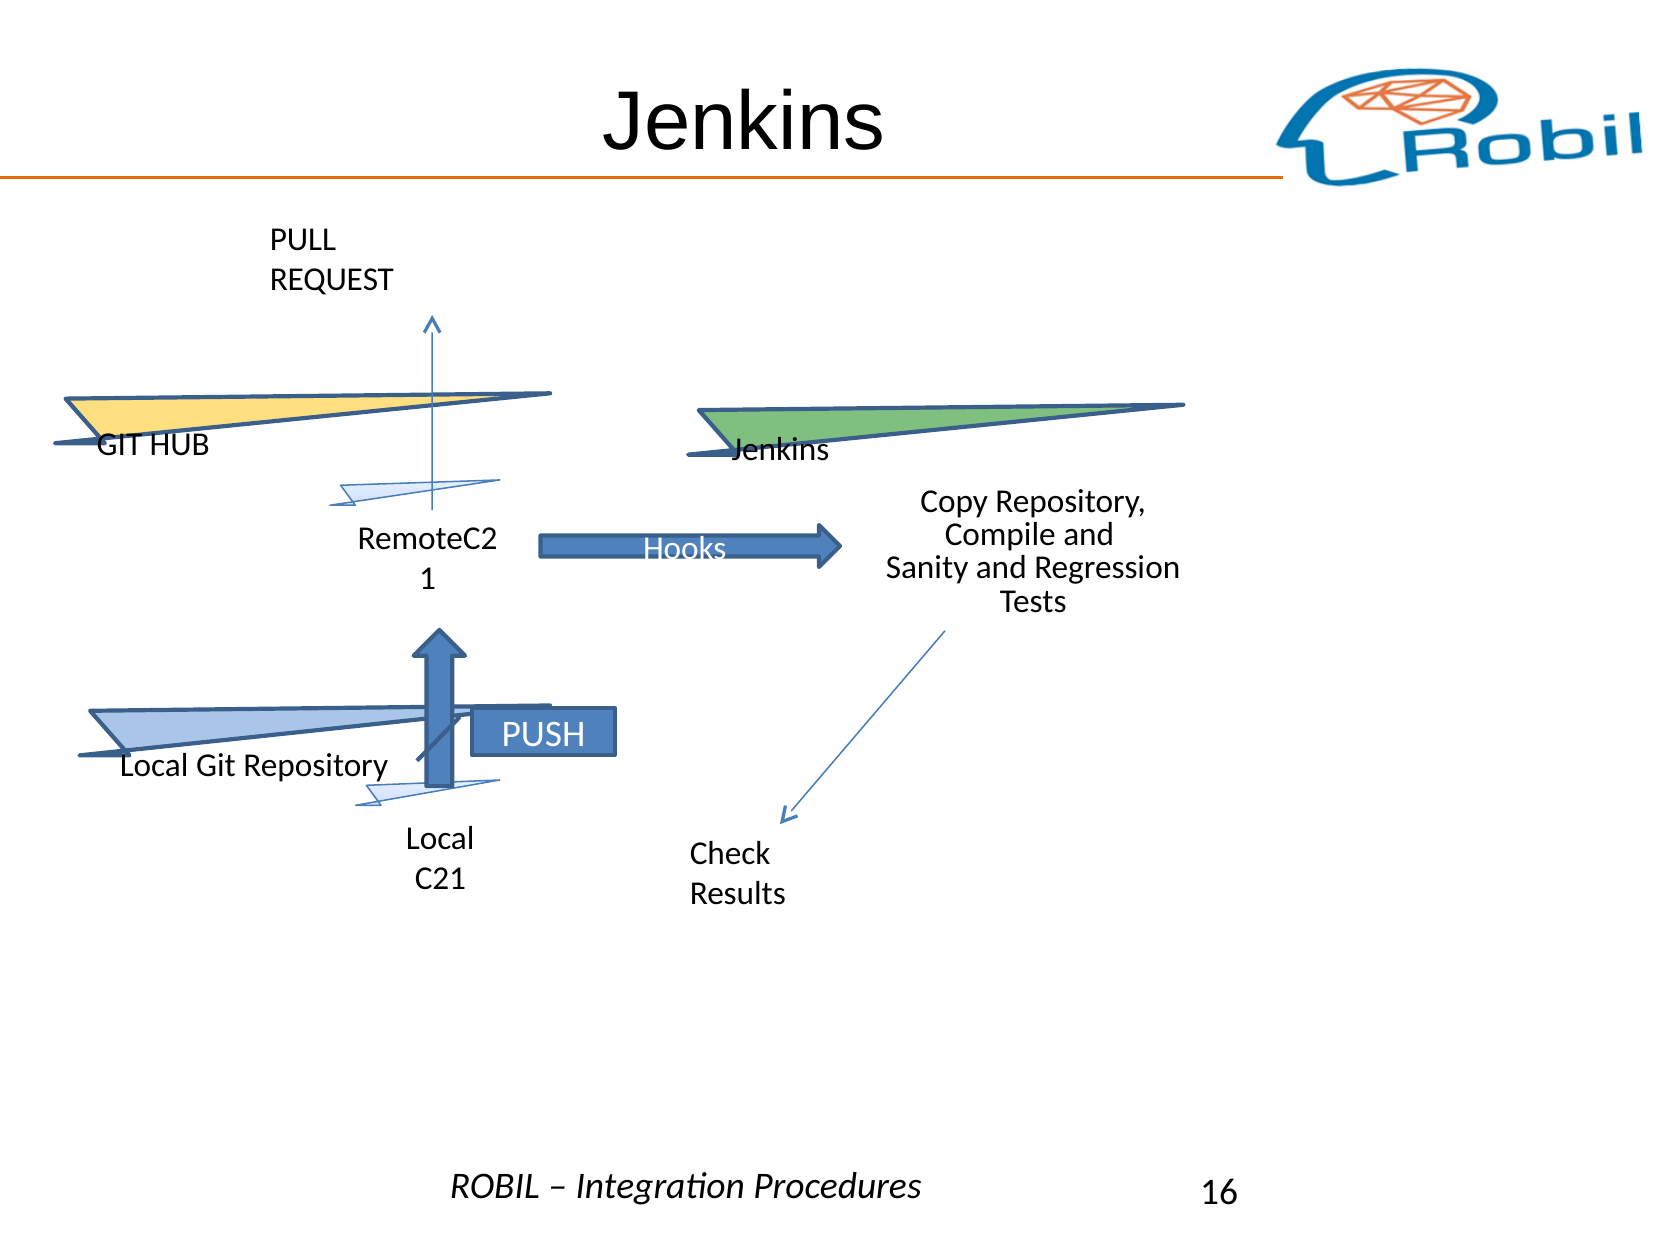

Jenkins
PULL REQUEST
GIT HUB
Jenkins
RemoteC21
Copy Repository, Compile and
Sanity and Regression Tests
Hooks
PUSH
Local Git Repository
Local C21
Check Results
ROBIL – Integration Procedures